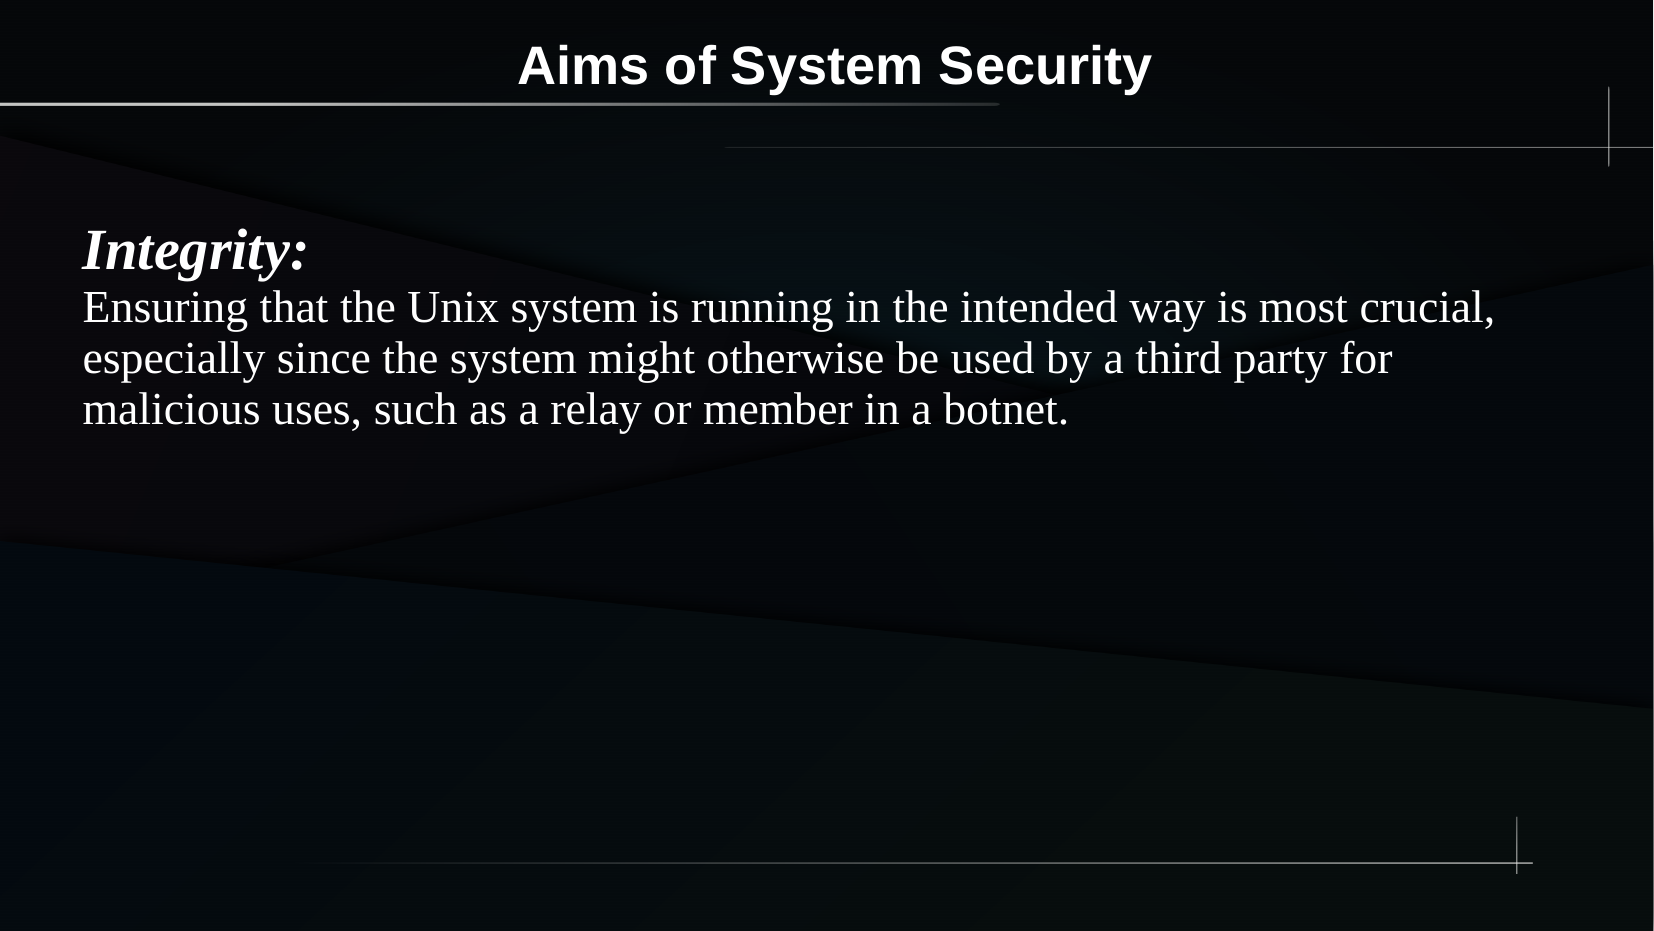

# Aims of System Security
Integrity:
Ensuring that the Unix system is running in the intended way is most crucial, especially since the system might otherwise be used by a third party for malicious uses, such as a relay or member in a botnet.